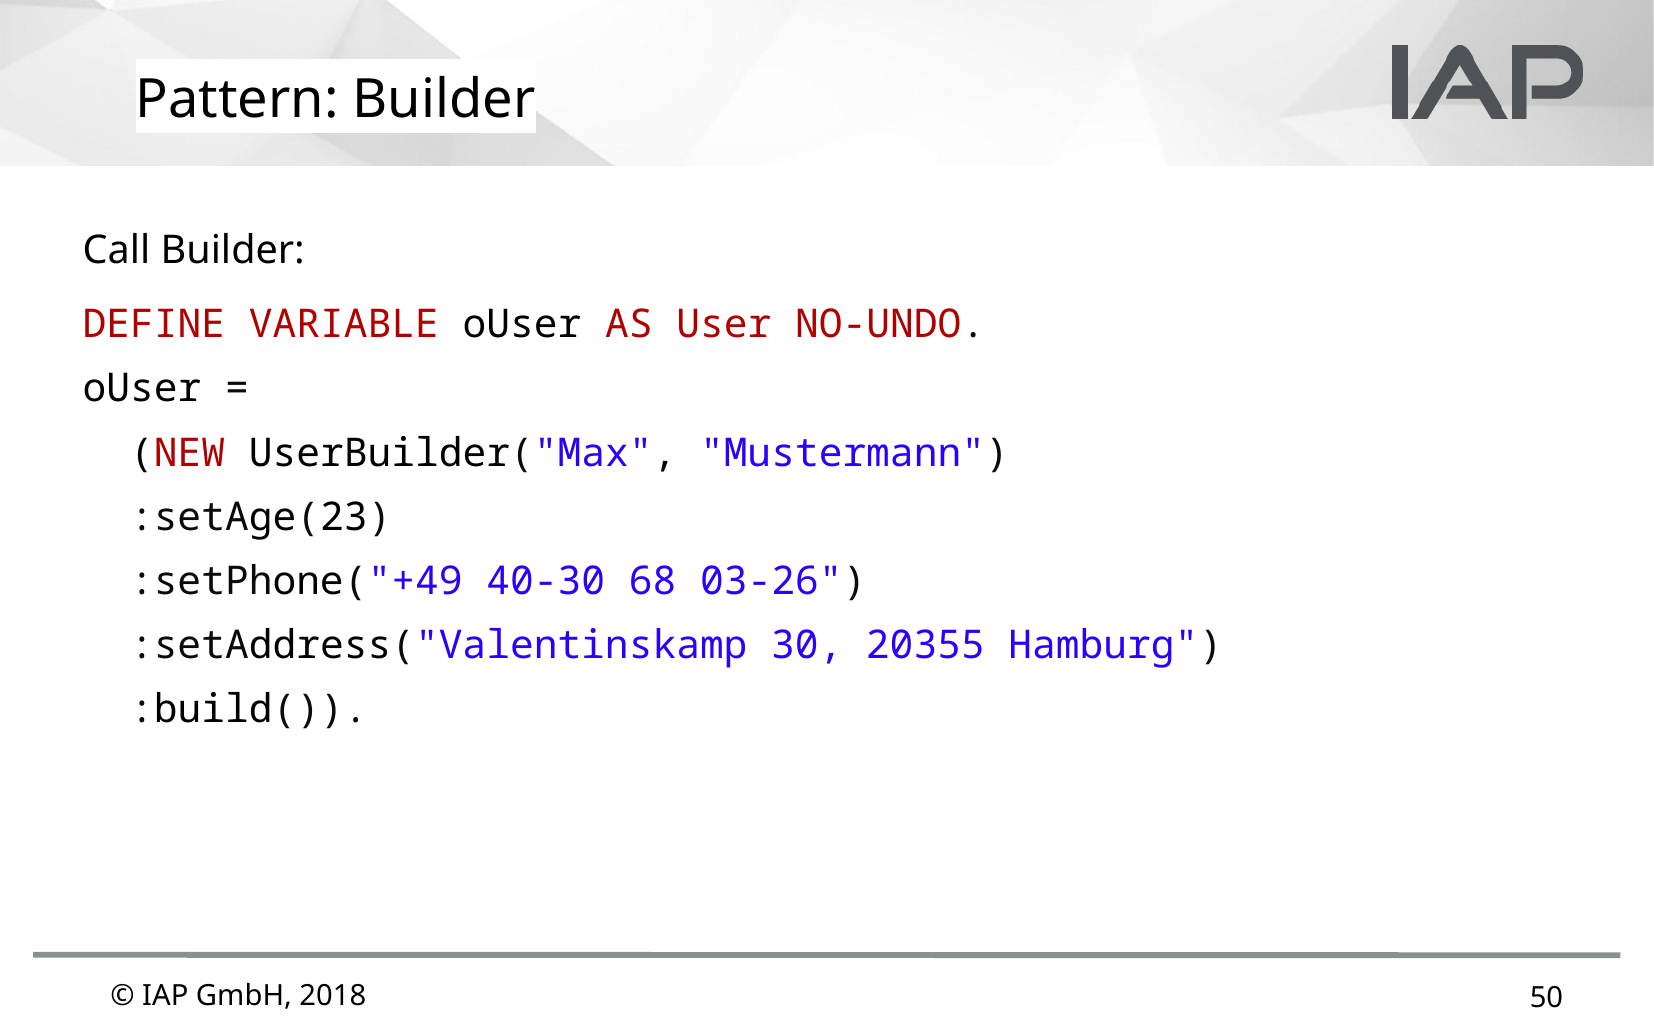

# Pattern: Builder
Call Builder:
DEFINE VARIABLE oUser AS User NO-UNDO.
oUser =
 (NEW UserBuilder("Max", "Mustermann")
 :setAge(23)
 :setPhone("+49 40-30 68 03-26")
 :setAddress("Valentinskamp 30, 20355 Hamburg")
 :build()).
© IAP GmbH, 2018
50